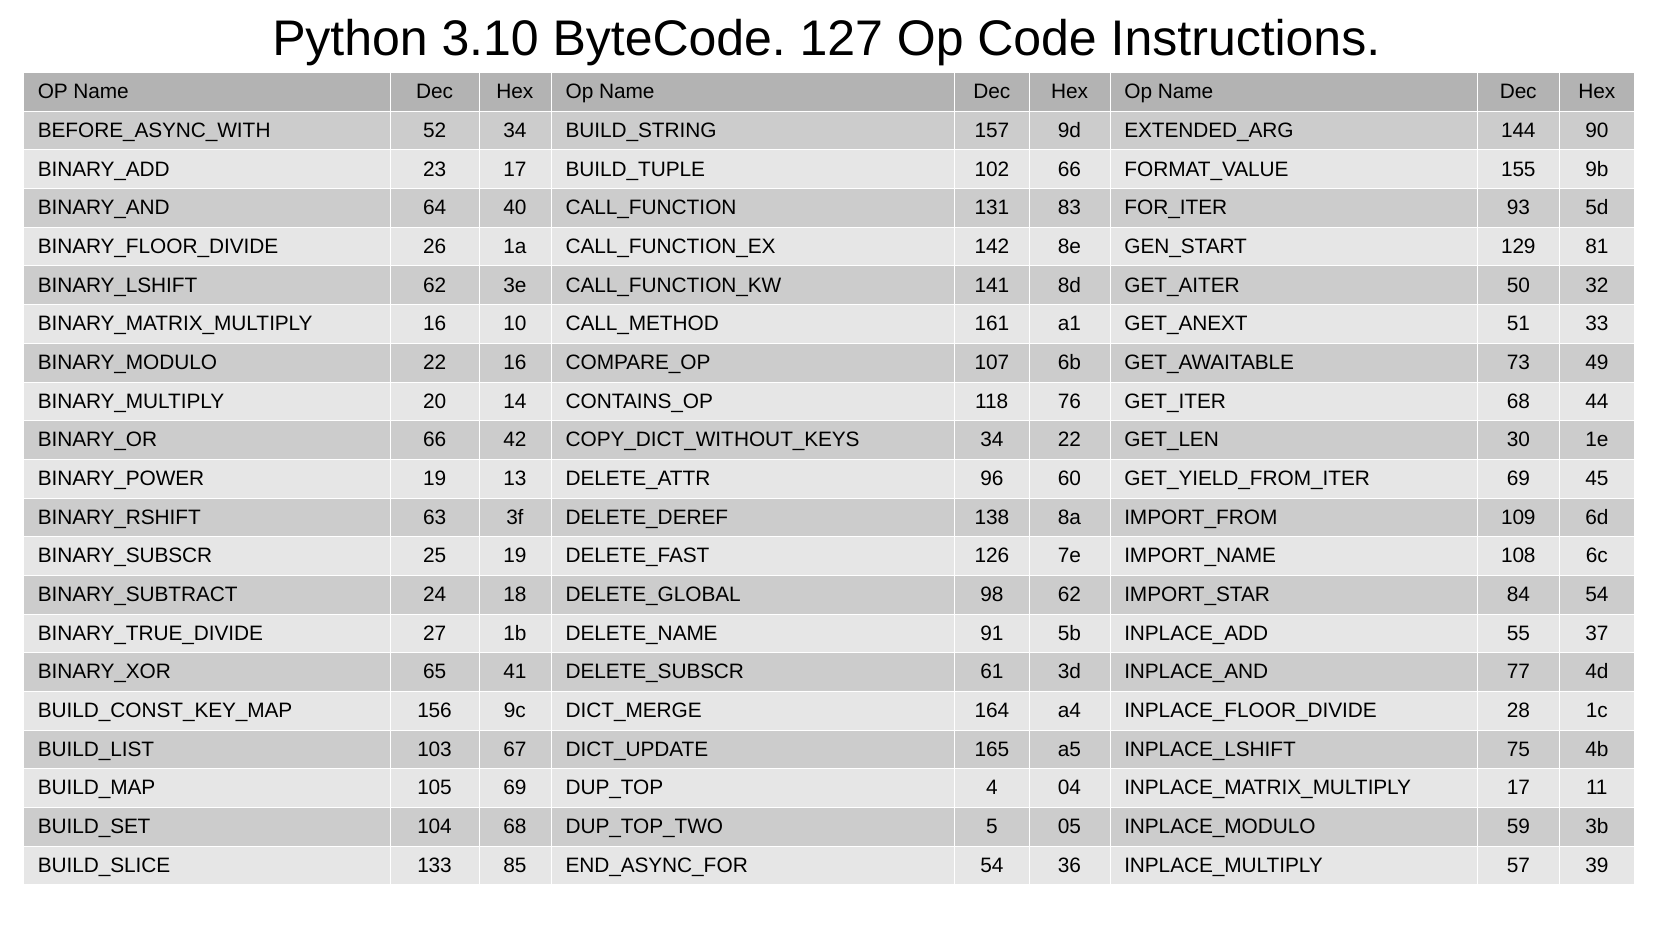

# Python 3.10 ByteCode. 127 Op Code Instructions.
| OP Name | Dec | Hex | Op Name | Dec | Hex | Op Name | Dec | Hex |
| --- | --- | --- | --- | --- | --- | --- | --- | --- |
| BEFORE\_ASYNC\_WITH | 52 | 34 | BUILD\_STRING | 157 | 9d | EXTENDED\_ARG | 144 | 90 |
| BINARY\_ADD | 23 | 17 | BUILD\_TUPLE | 102 | 66 | FORMAT\_VALUE | 155 | 9b |
| BINARY\_AND | 64 | 40 | CALL\_FUNCTION | 131 | 83 | FOR\_ITER | 93 | 5d |
| BINARY\_FLOOR\_DIVIDE | 26 | 1a | CALL\_FUNCTION\_EX | 142 | 8e | GEN\_START | 129 | 81 |
| BINARY\_LSHIFT | 62 | 3e | CALL\_FUNCTION\_KW | 141 | 8d | GET\_AITER | 50 | 32 |
| BINARY\_MATRIX\_MULTIPLY | 16 | 10 | CALL\_METHOD | 161 | a1 | GET\_ANEXT | 51 | 33 |
| BINARY\_MODULO | 22 | 16 | COMPARE\_OP | 107 | 6b | GET\_AWAITABLE | 73 | 49 |
| BINARY\_MULTIPLY | 20 | 14 | CONTAINS\_OP | 118 | 76 | GET\_ITER | 68 | 44 |
| BINARY\_OR | 66 | 42 | COPY\_DICT\_WITHOUT\_KEYS | 34 | 22 | GET\_LEN | 30 | 1e |
| BINARY\_POWER | 19 | 13 | DELETE\_ATTR | 96 | 60 | GET\_YIELD\_FROM\_ITER | 69 | 45 |
| BINARY\_RSHIFT | 63 | 3f | DELETE\_DEREF | 138 | 8a | IMPORT\_FROM | 109 | 6d |
| BINARY\_SUBSCR | 25 | 19 | DELETE\_FAST | 126 | 7e | IMPORT\_NAME | 108 | 6c |
| BINARY\_SUBTRACT | 24 | 18 | DELETE\_GLOBAL | 98 | 62 | IMPORT\_STAR | 84 | 54 |
| BINARY\_TRUE\_DIVIDE | 27 | 1b | DELETE\_NAME | 91 | 5b | INPLACE\_ADD | 55 | 37 |
| BINARY\_XOR | 65 | 41 | DELETE\_SUBSCR | 61 | 3d | INPLACE\_AND | 77 | 4d |
| BUILD\_CONST\_KEY\_MAP | 156 | 9c | DICT\_MERGE | 164 | a4 | INPLACE\_FLOOR\_DIVIDE | 28 | 1c |
| BUILD\_LIST | 103 | 67 | DICT\_UPDATE | 165 | a5 | INPLACE\_LSHIFT | 75 | 4b |
| BUILD\_MAP | 105 | 69 | DUP\_TOP | 4 | 04 | INPLACE\_MATRIX\_MULTIPLY | 17 | 11 |
| BUILD\_SET | 104 | 68 | DUP\_TOP\_TWO | 5 | 05 | INPLACE\_MODULO | 59 | 3b |
| BUILD\_SLICE | 133 | 85 | END\_ASYNC\_FOR | 54 | 36 | INPLACE\_MULTIPLY | 57 | 39 |